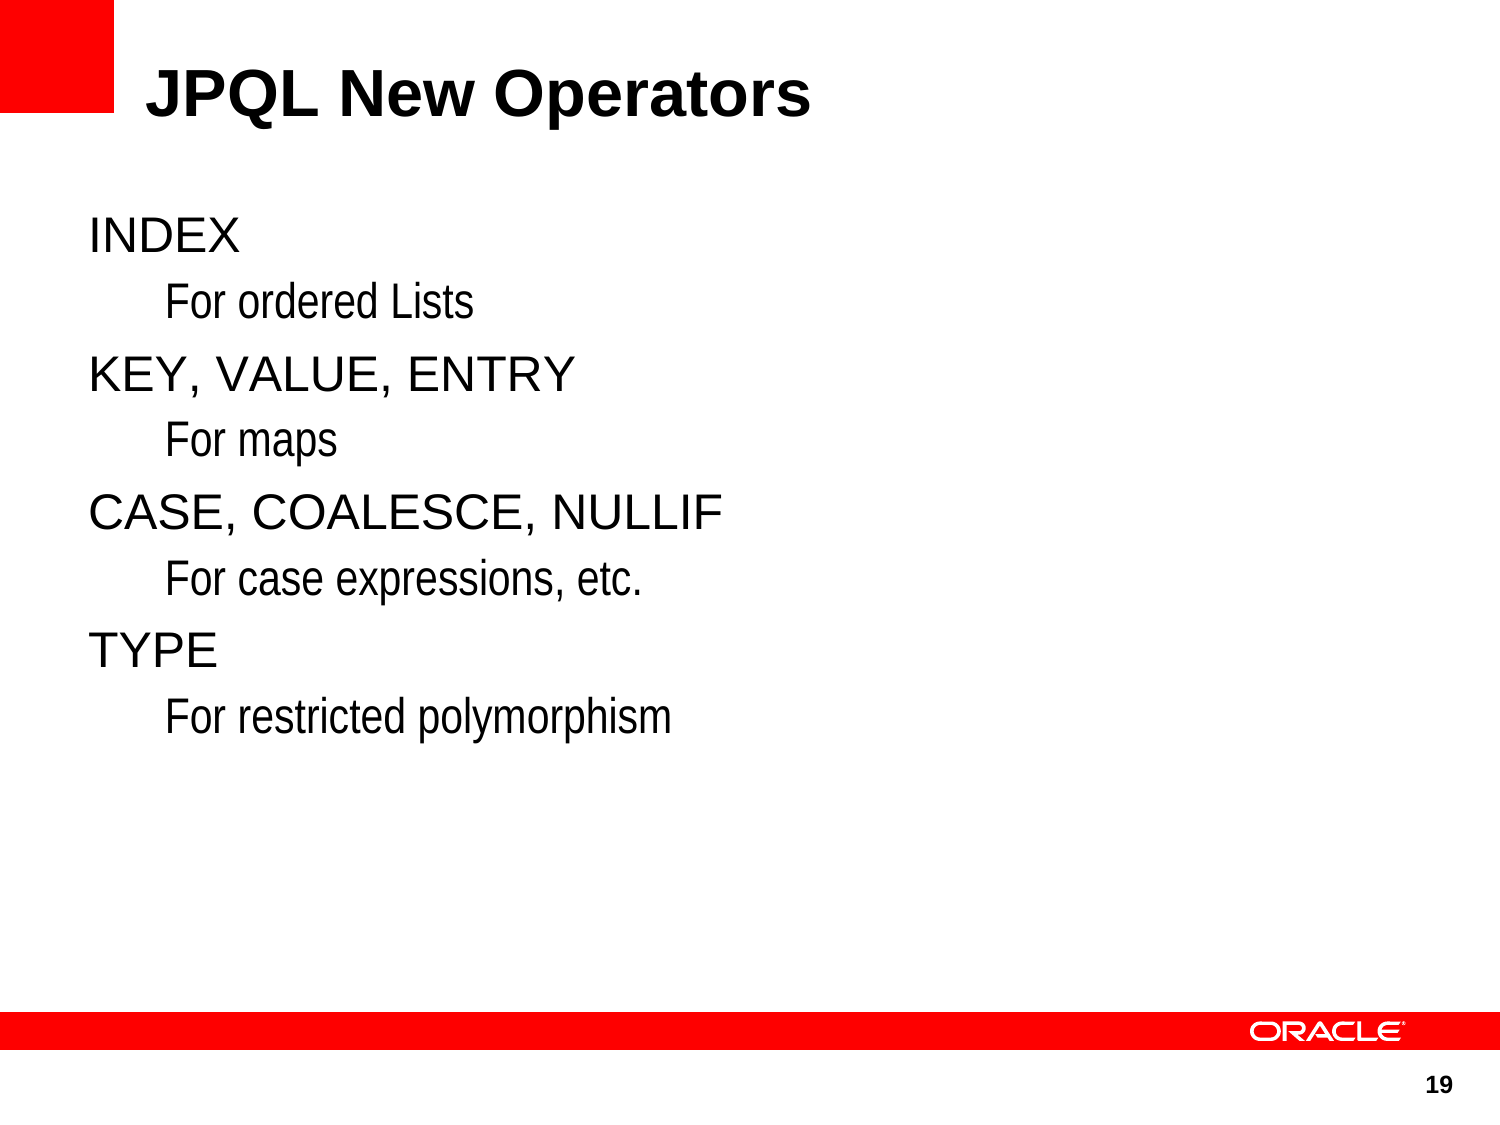

# JPQL New Operators
INDEX
For ordered Lists
KEY, VALUE, ENTRY
For maps
CASE, COALESCE, NULLIF
For case expressions, etc.
TYPE
For restricted polymorphism